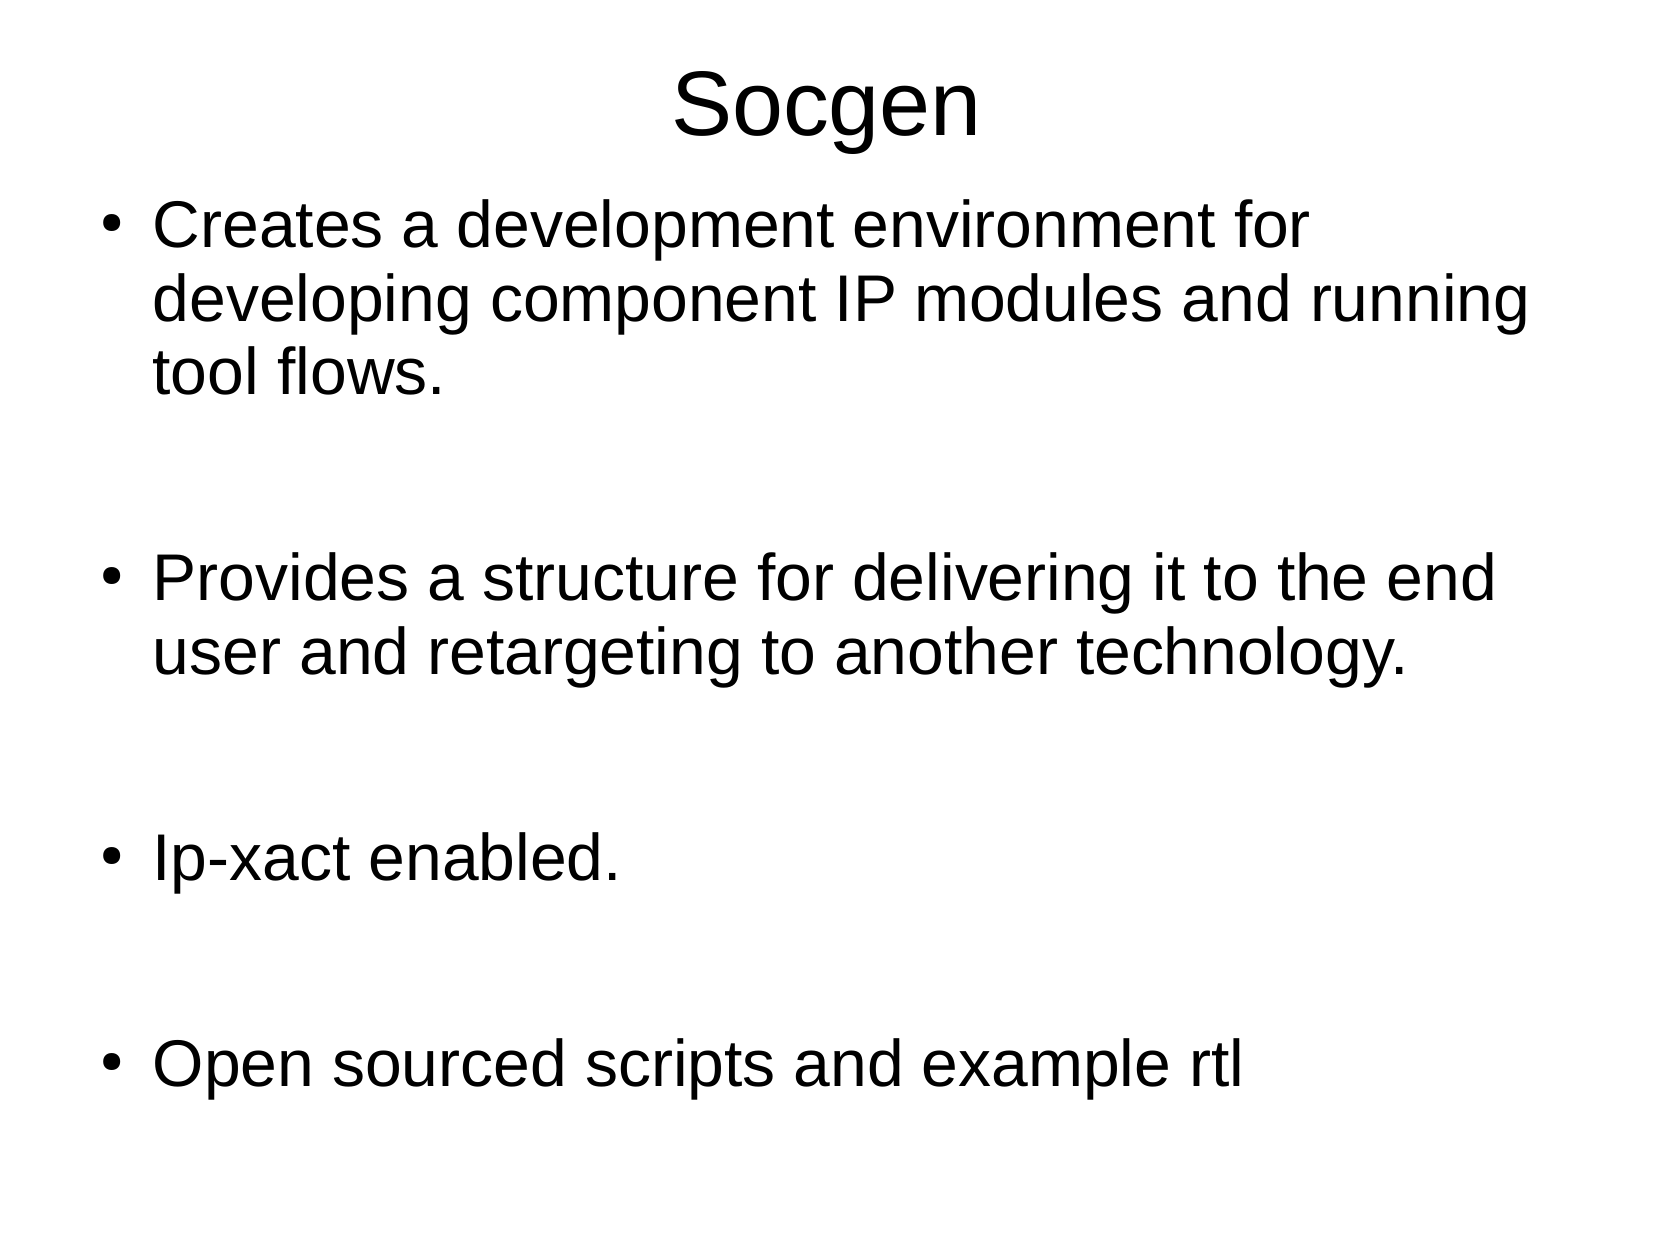

# Socgen
Creates a development environment for developing component IP modules and running tool flows.
Provides a structure for delivering it to the end user and retargeting to another technology.
Ip-xact enabled.
Open sourced scripts and example rtl